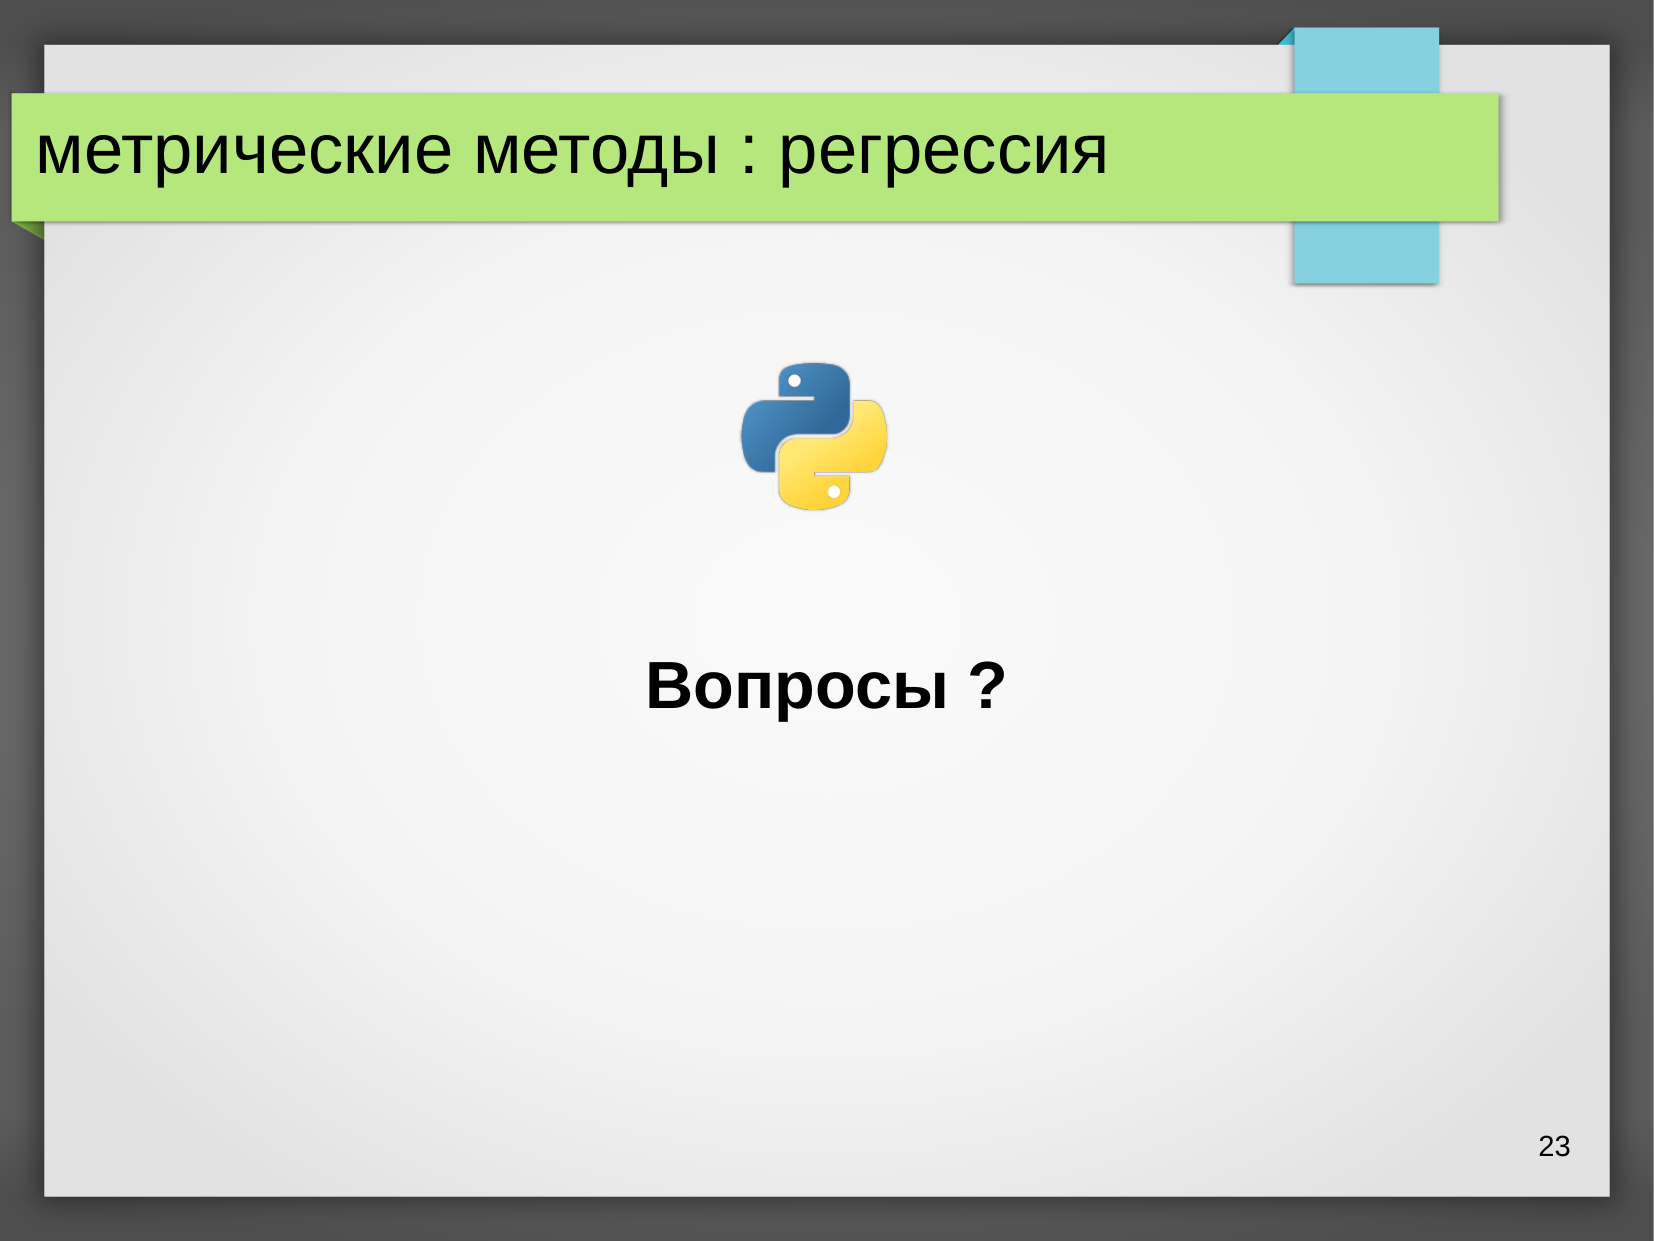

метрические методы : регрессия
# Вопросы ?
23